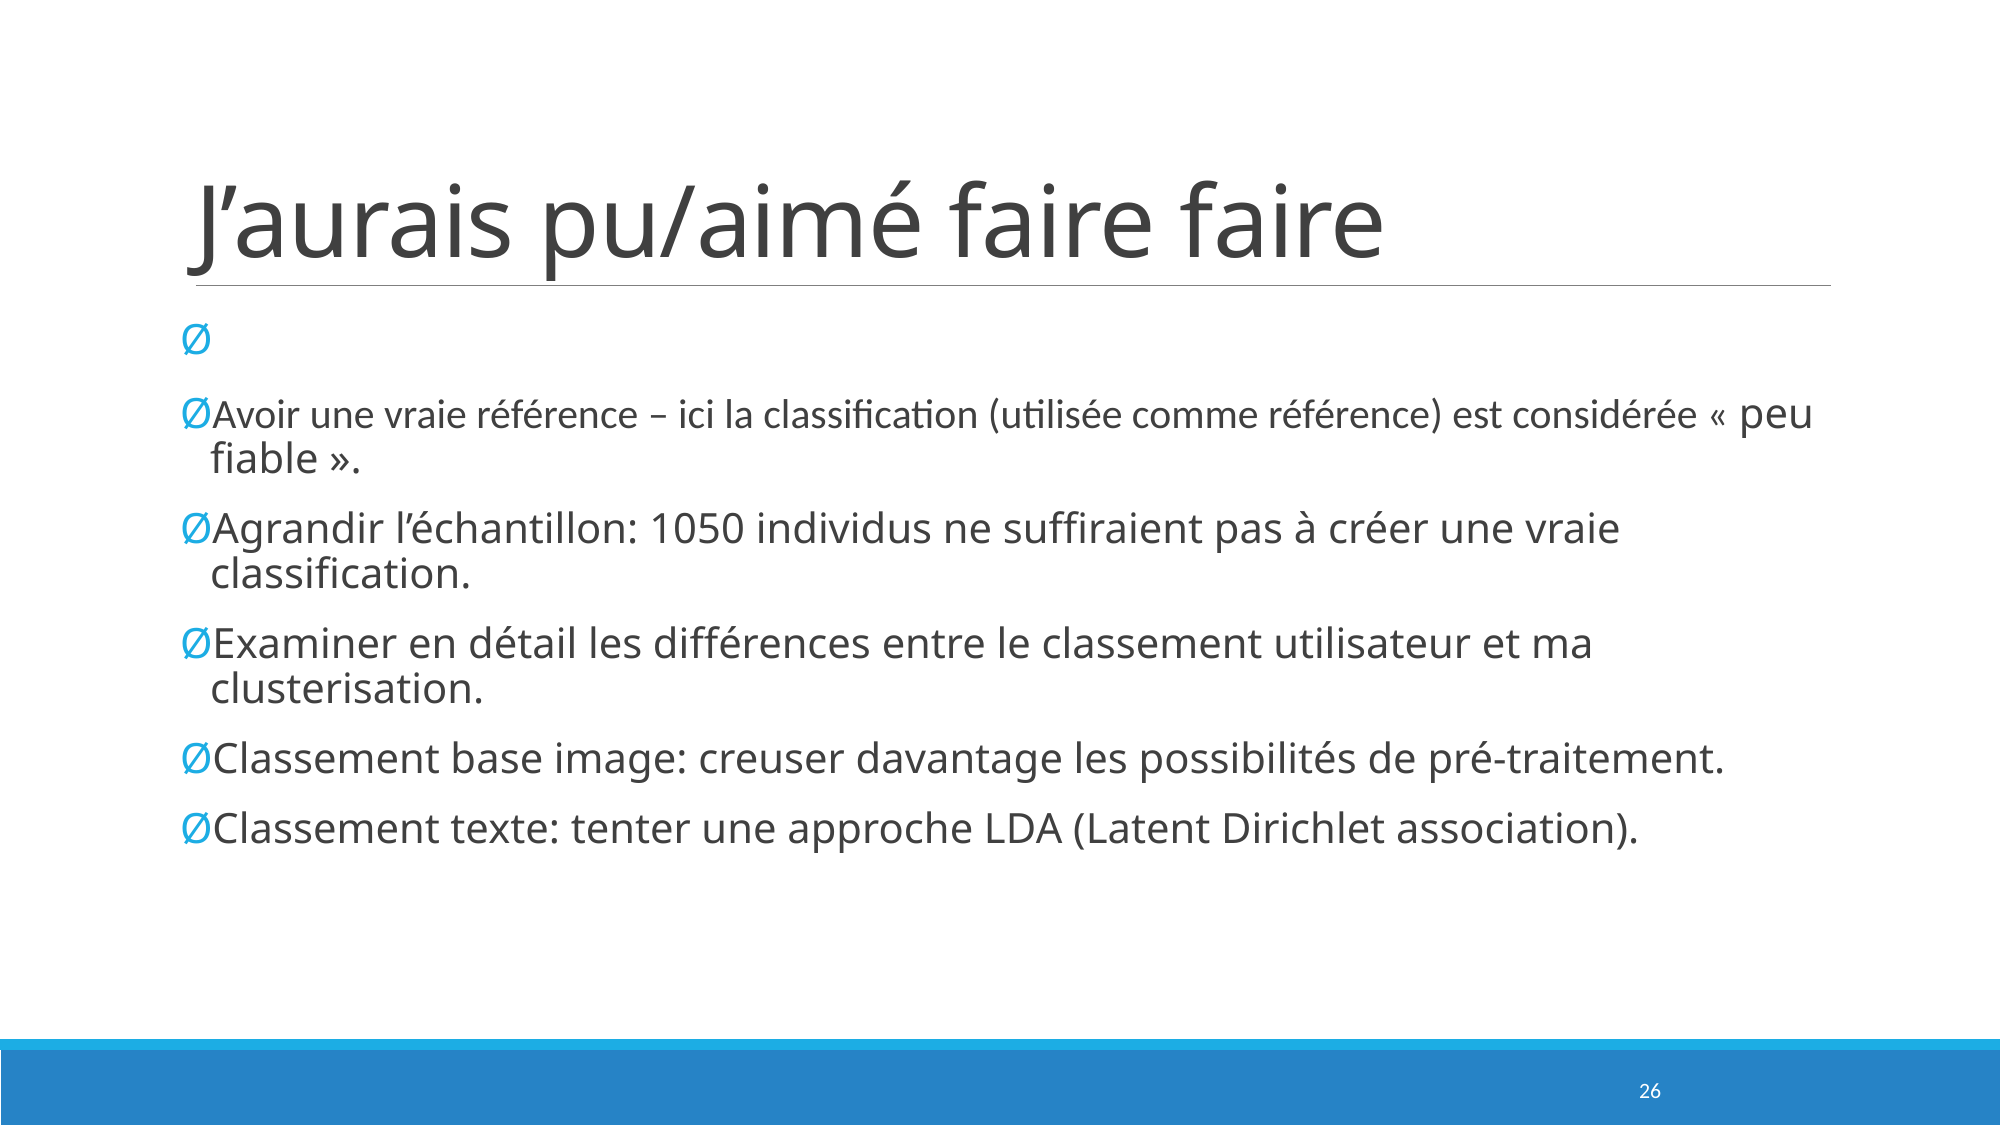

# J’aurais pu/aimé faire faire
Avoir une vraie référence – ici la classification (utilisée comme référence) est considérée « peu fiable ».
Agrandir l’échantillon: 1050 individus ne suffiraient pas à créer une vraie classification.
Examiner en détail les différences entre le classement utilisateur et ma clusterisation.
Classement base image: creuser davantage les possibilités de pré-traitement.
Classement texte: tenter une approche LDA (Latent Dirichlet association).